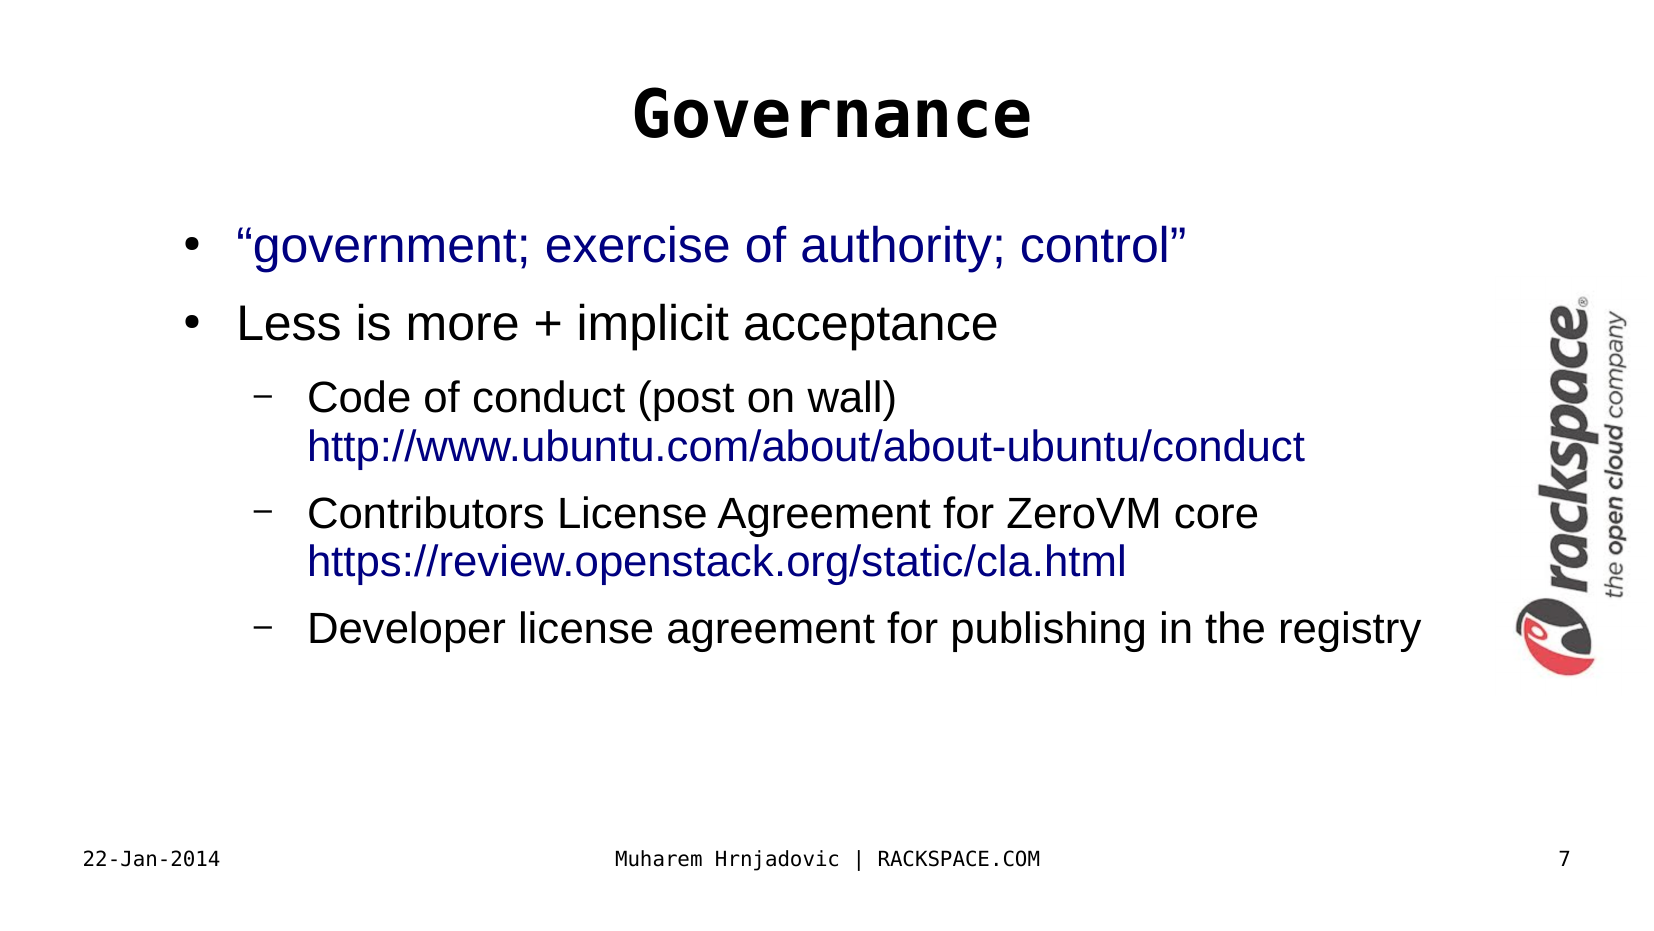

# Governance
“government; exercise of authority; control”
Less is more + implicit acceptance
Code of conduct (post on wall)
http://www.ubuntu.com/about/about-ubuntu/conduct
Contributors License Agreement for ZeroVM core
https://review.openstack.org/static/cla.html
Developer license agreement for publishing in the registry
22-Jan-2014
Muharem Hrnjadovic | RACKSPACE.COM
7